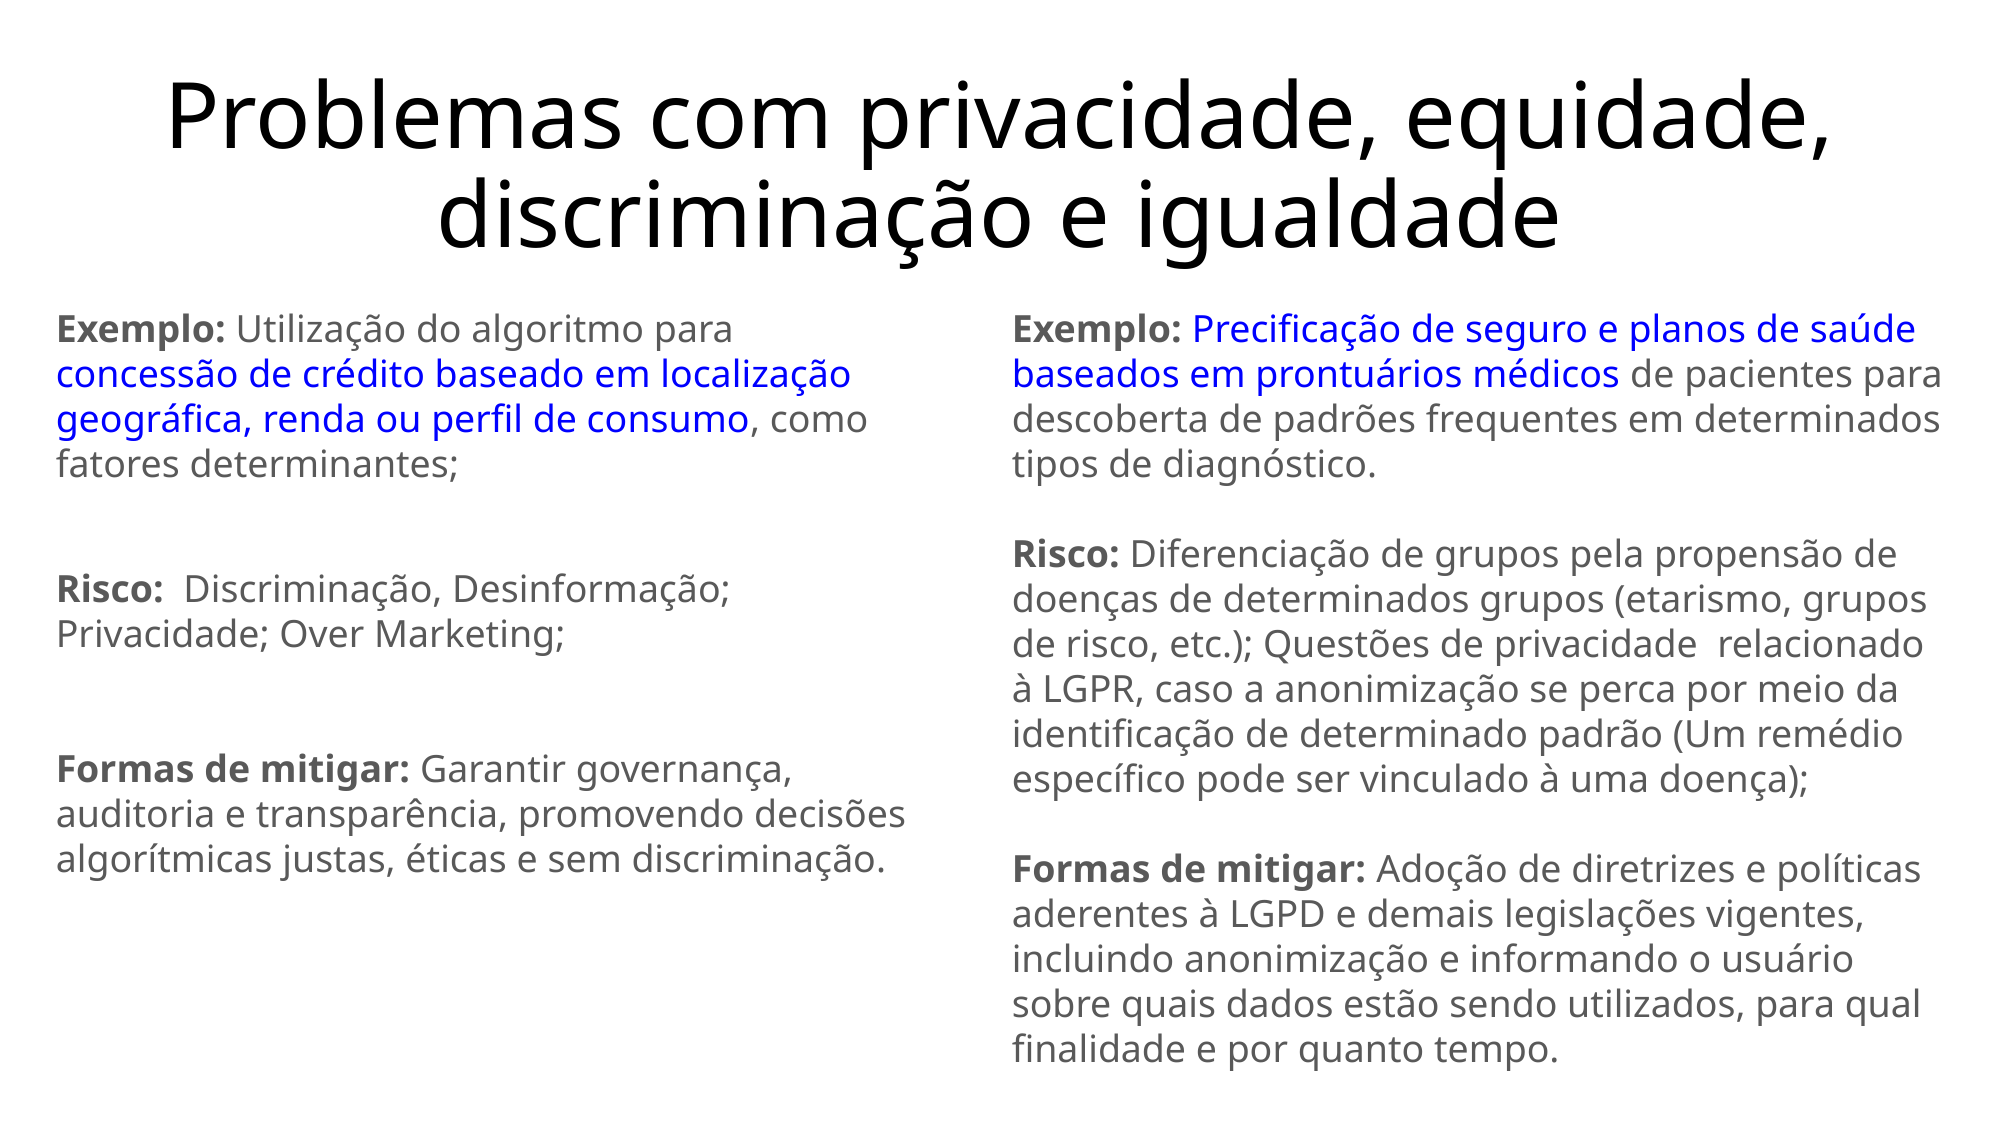

# Problemas com privacidade, equidade, discriminação e igualdade
Exemplo: Utilização do algoritmo para concessão de crédito baseado em localização geográfica, renda ou perfil de consumo, como fatores determinantes;
Risco:  Discriminação, Desinformação; Privacidade; Over Marketing;
Formas de mitigar: Garantir governança, auditoria e transparência, promovendo decisões algorítmicas justas, éticas e sem discriminação.
Exemplo: Precificação de seguro e planos de saúde baseados em prontuários médicos de pacientes para descoberta de padrões frequentes em determinados tipos de diagnóstico.
Risco: Diferenciação de grupos pela propensão de doenças de determinados grupos (etarismo, grupos de risco, etc.); Questões de privacidade  relacionado à LGPR, caso a anonimização se perca por meio da identificação de determinado padrão (Um remédio específico pode ser vinculado à uma doença);
Formas de mitigar: Adoção de diretrizes e políticas aderentes à LGPD e demais legislações vigentes, incluindo anonimização e informando o usuário sobre quais dados estão sendo utilizados, para qual finalidade e por quanto tempo.